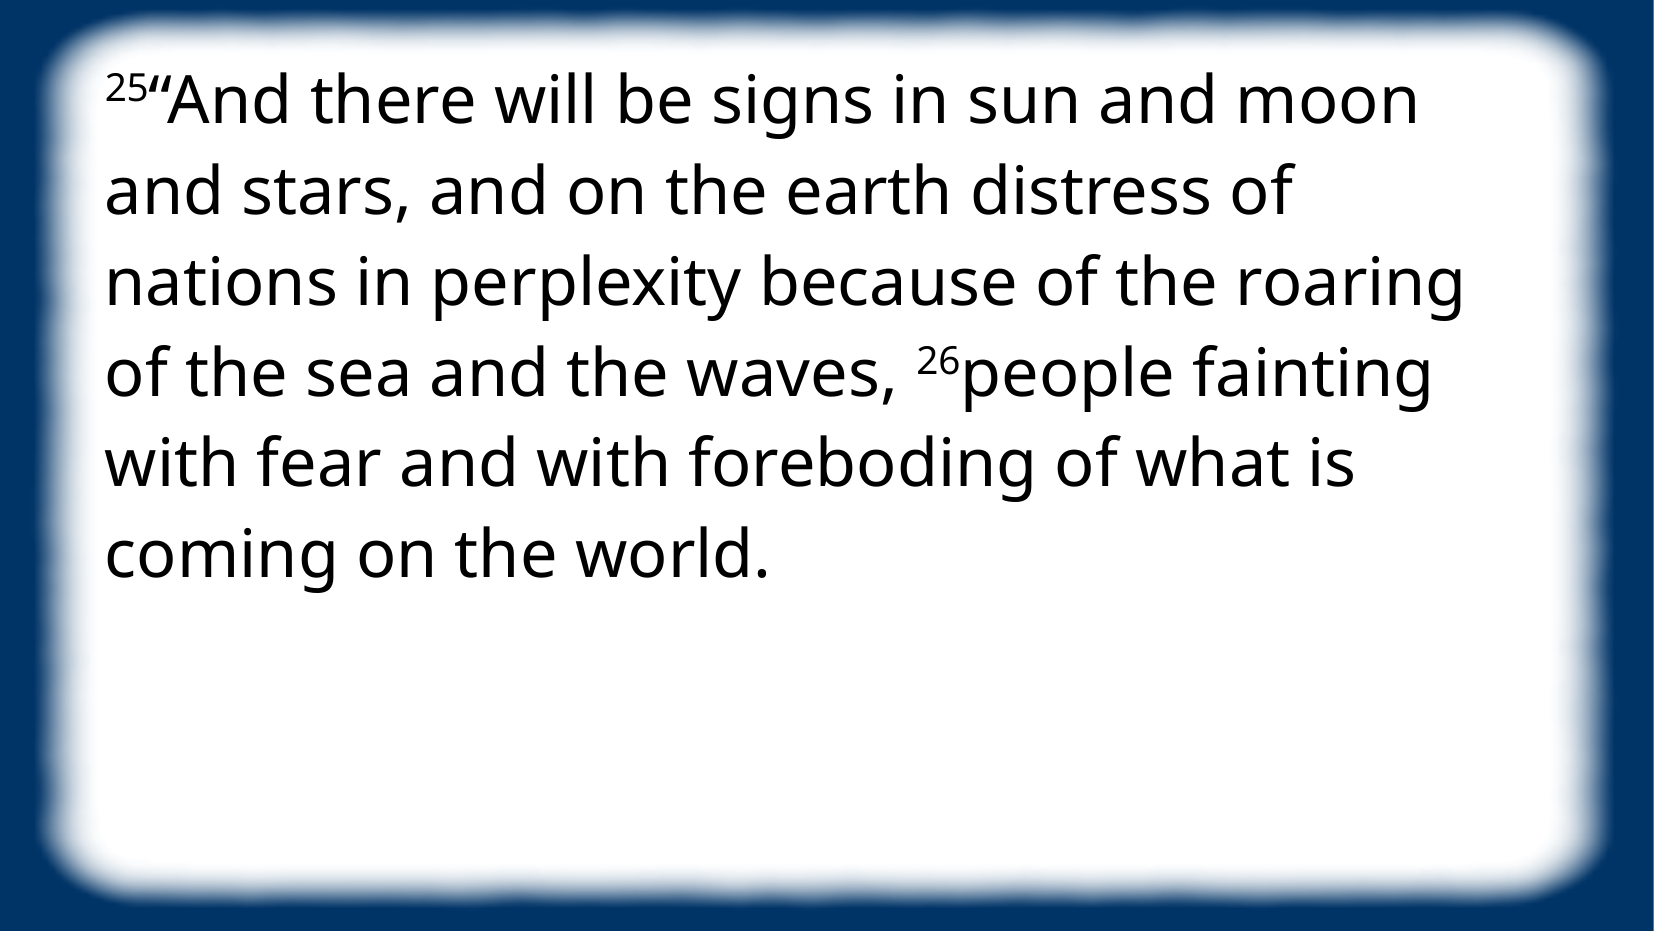

25“And there will be signs in sun and moon and stars, and on the earth distress of nations in perplexity because of the roaring of the sea and the waves, 26people fainting with fear and with foreboding of what is coming on the world.